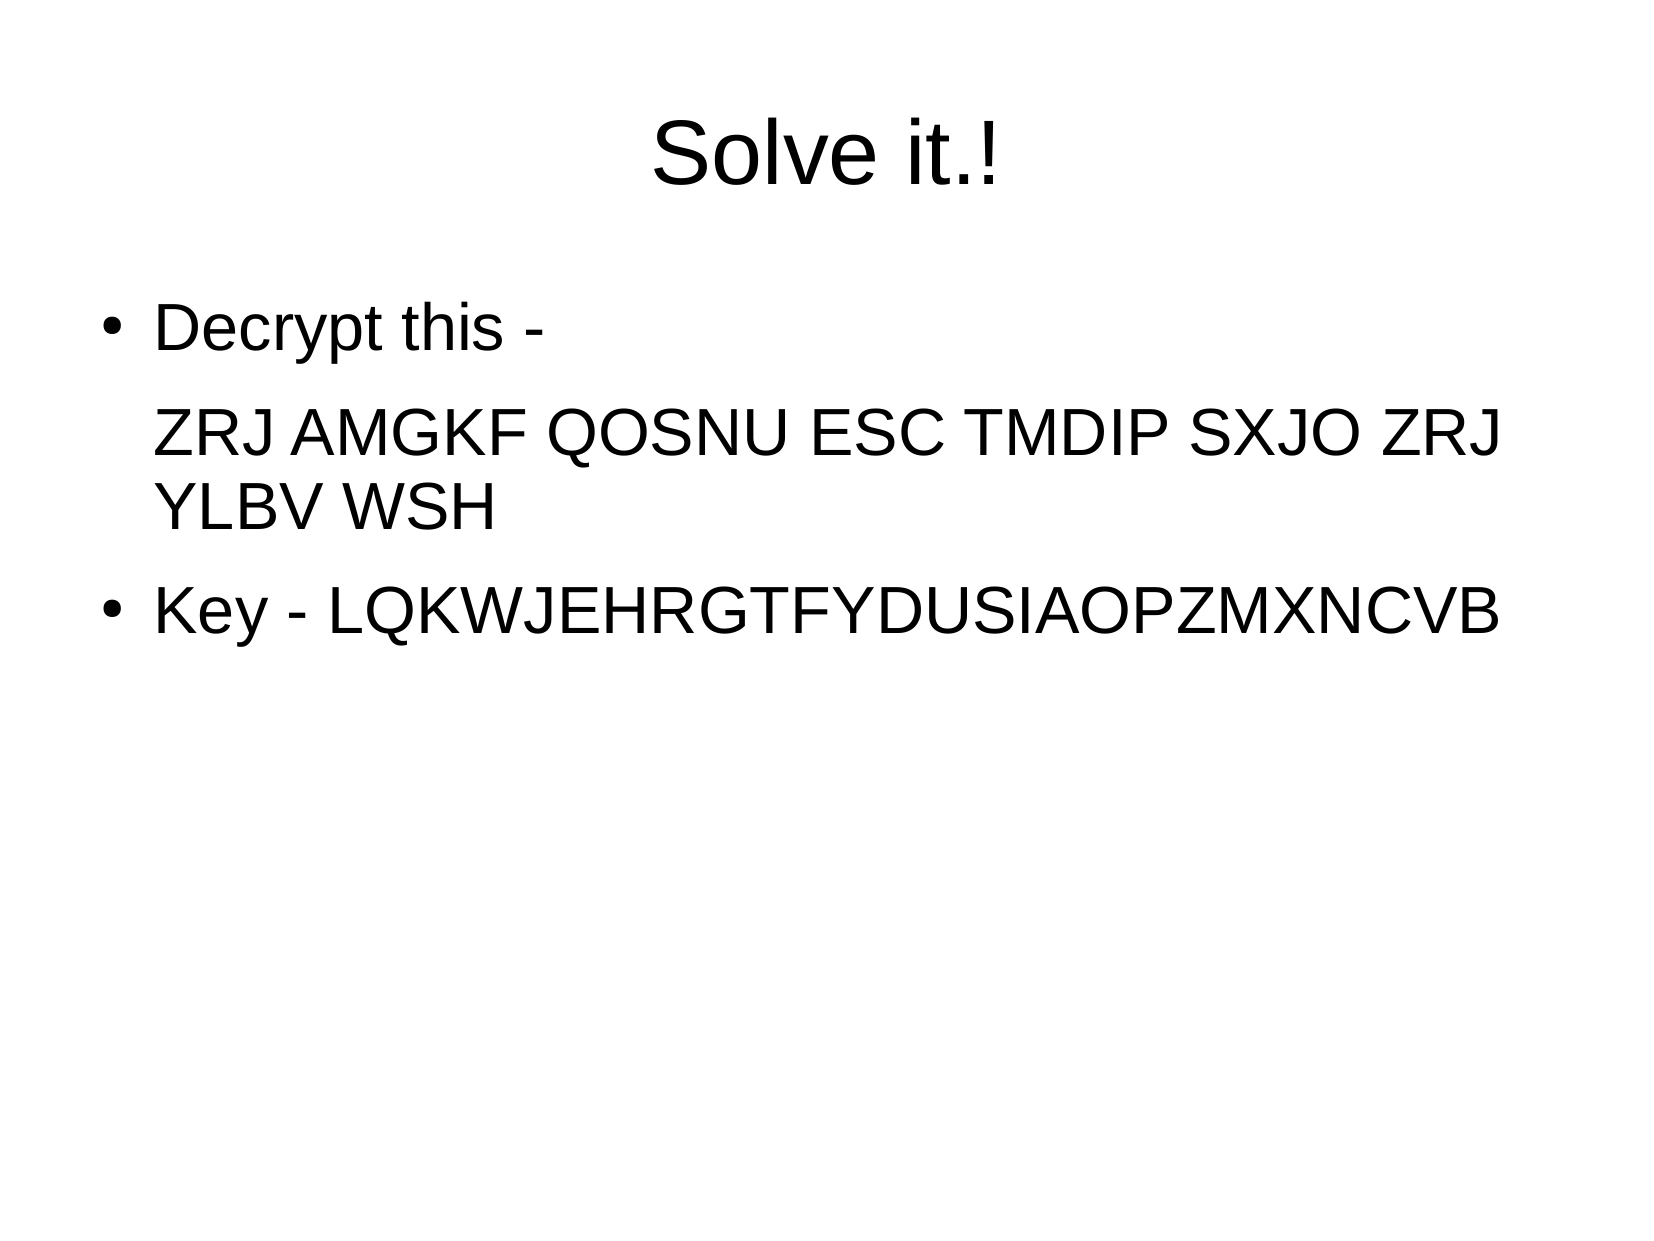

# Solve it.!
Decrypt this -
ZRJ AMGKF QOSNU ESC TMDIP SXJO ZRJ YLBV WSH
Key - LQKWJEHRGTFYDUSIAOPZMXNCVB